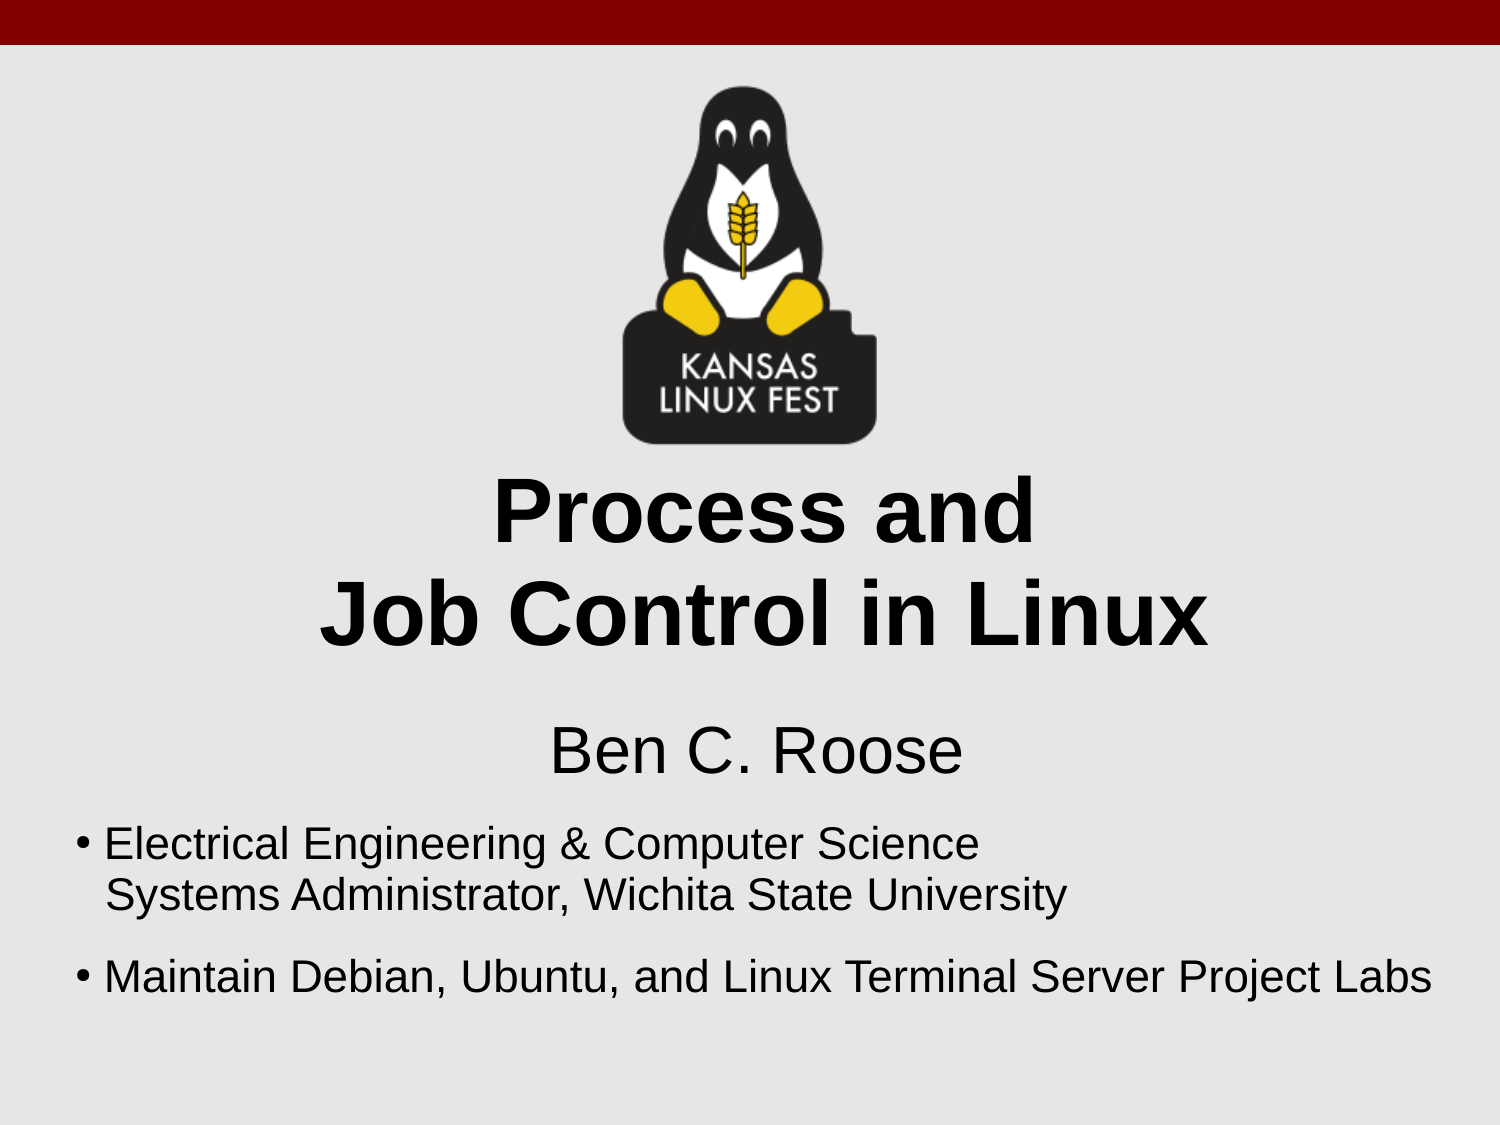

# Process and Job Control in Linux
Ben C. Roose
 Electrical Engineering & Computer Science
Systems Administrator, Wichita State University
 Maintain Debian, Ubuntu, and Linux Terminal Server Project Labs